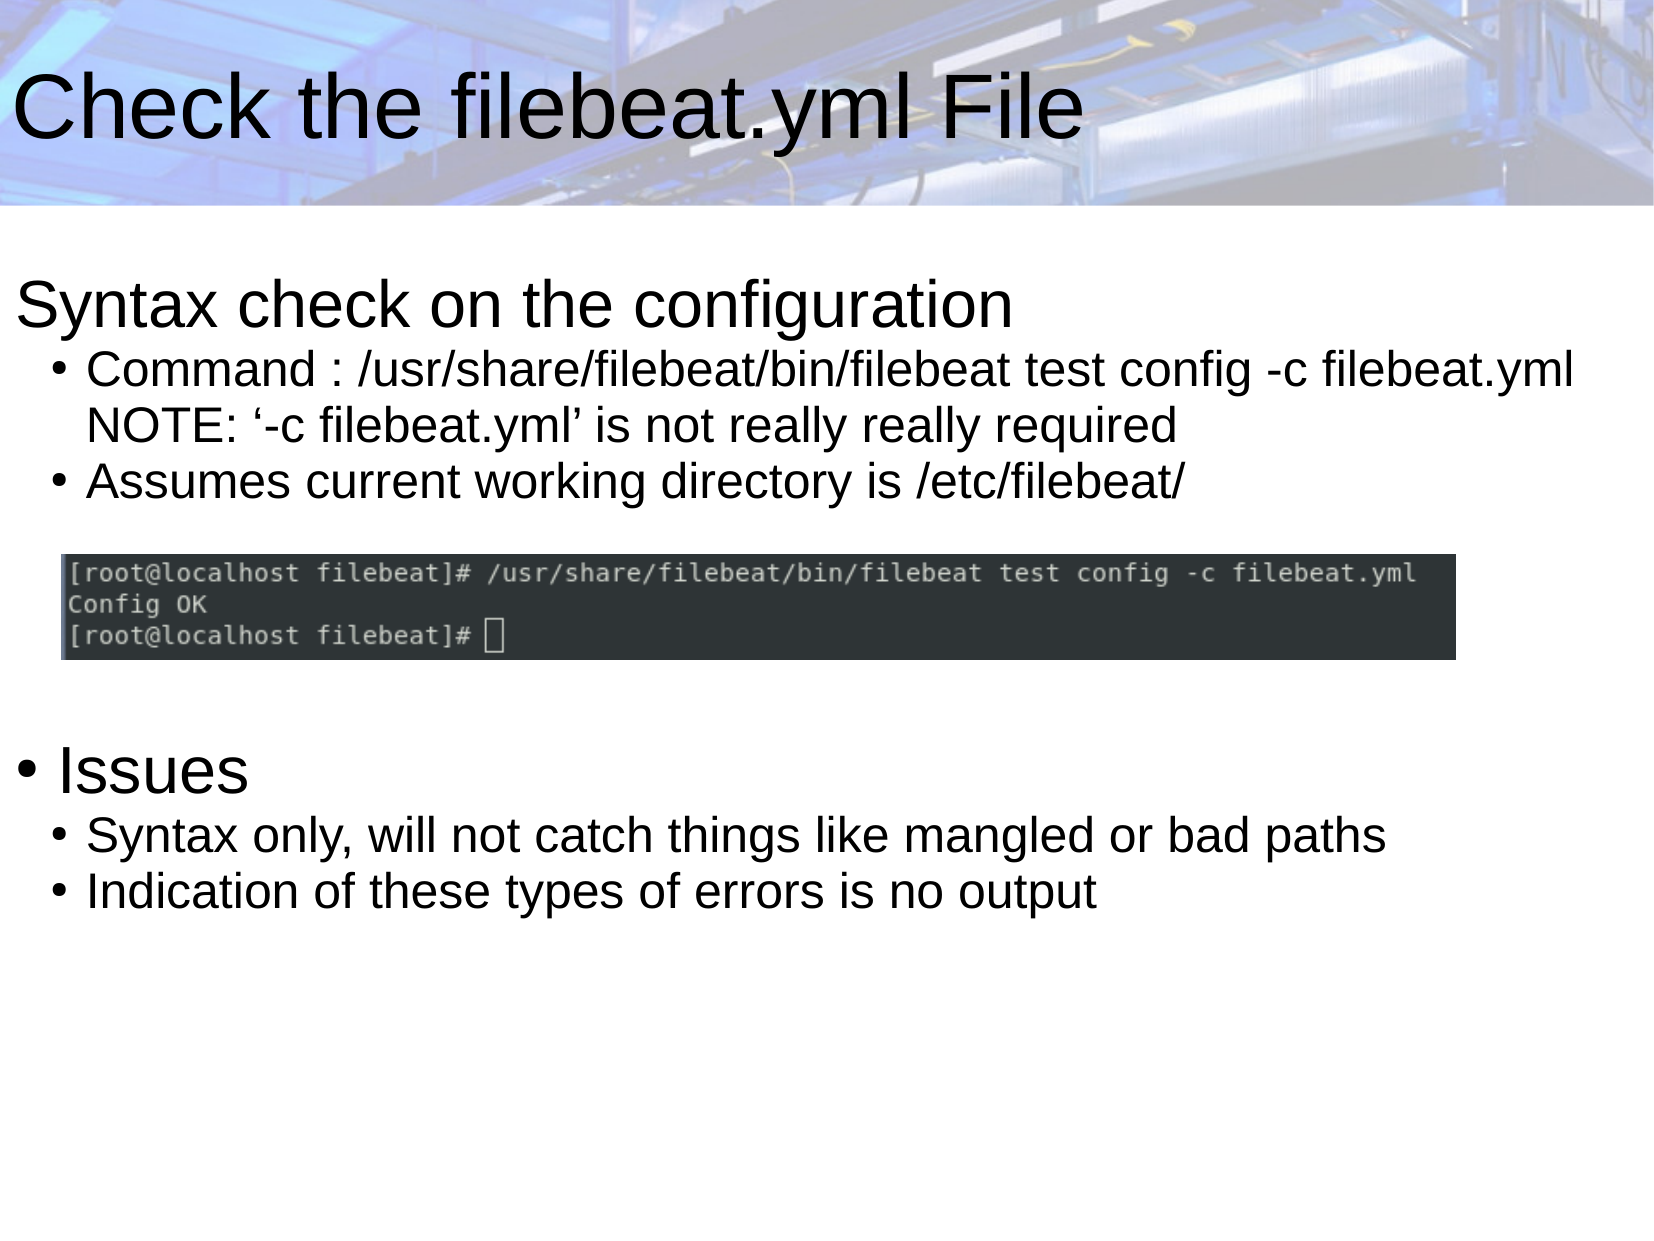

# Check the filebeat.yml File
Syntax check on the configuration
Command : /usr/share/filebeat/bin/filebeat test config -c filebeat.yml
NOTE: ‘-c filebeat.yml’ is not really really required
Assumes current working directory is /etc/filebeat/
 Issues
Syntax only, will not catch things like mangled or bad paths
Indication of these types of errors is no output